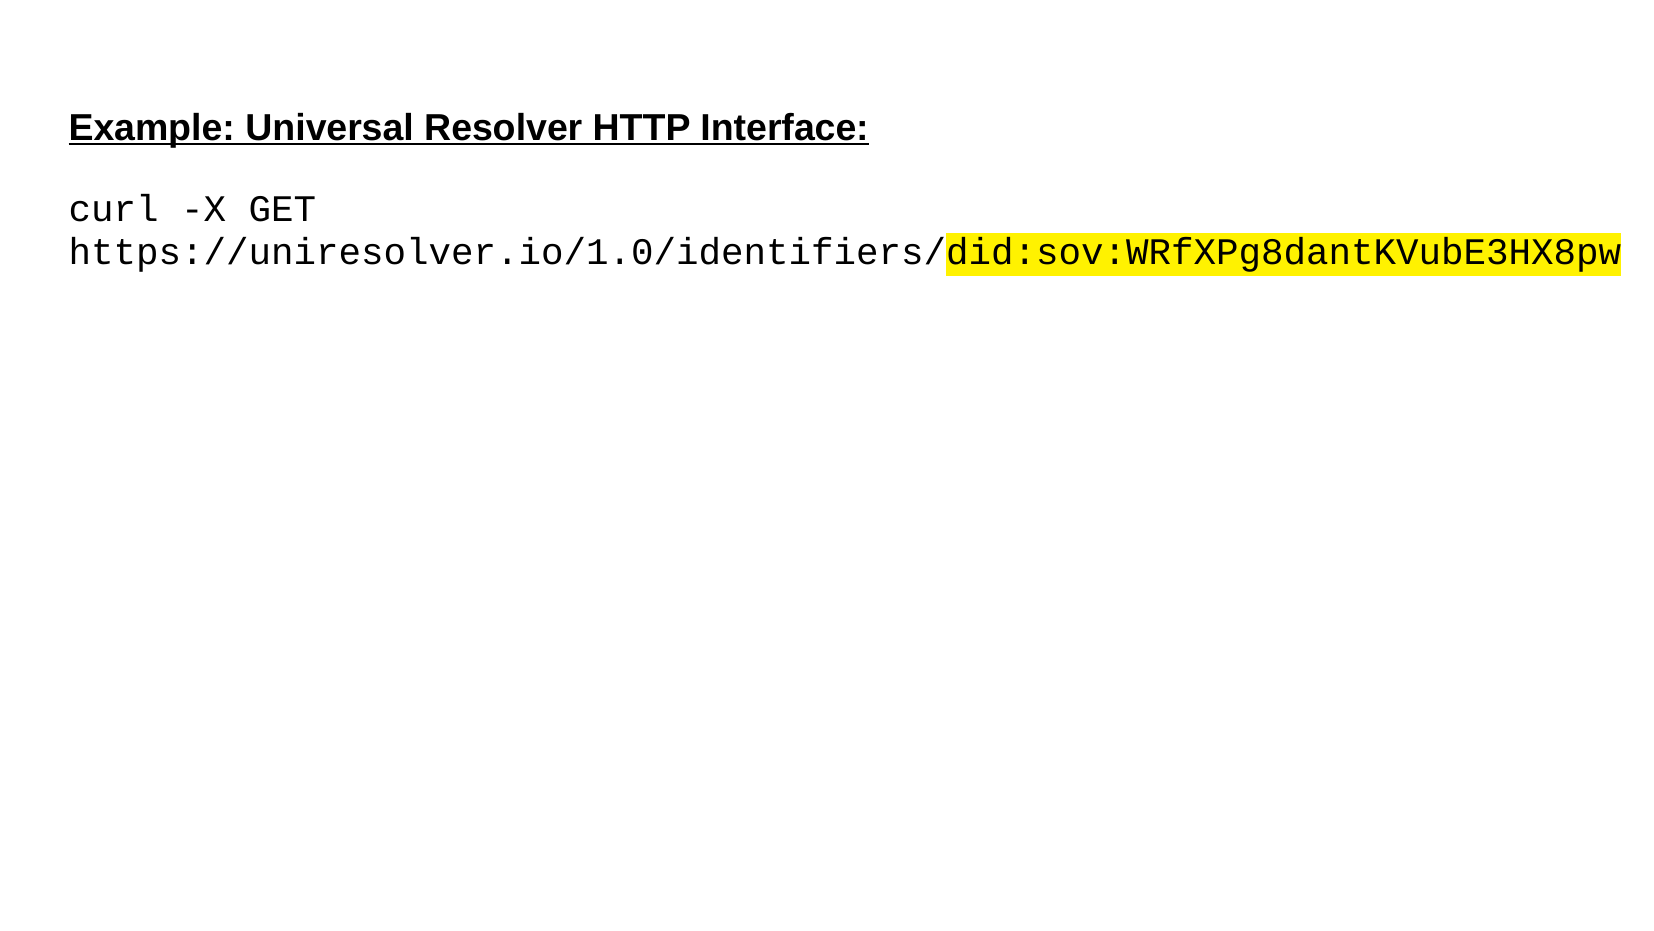

Example: Universal Resolver HTTP Interface:
curl -X GET https://uniresolver.io/1.0/identifiers/did:sov:WRfXPg8dantKVubE3HX8pw